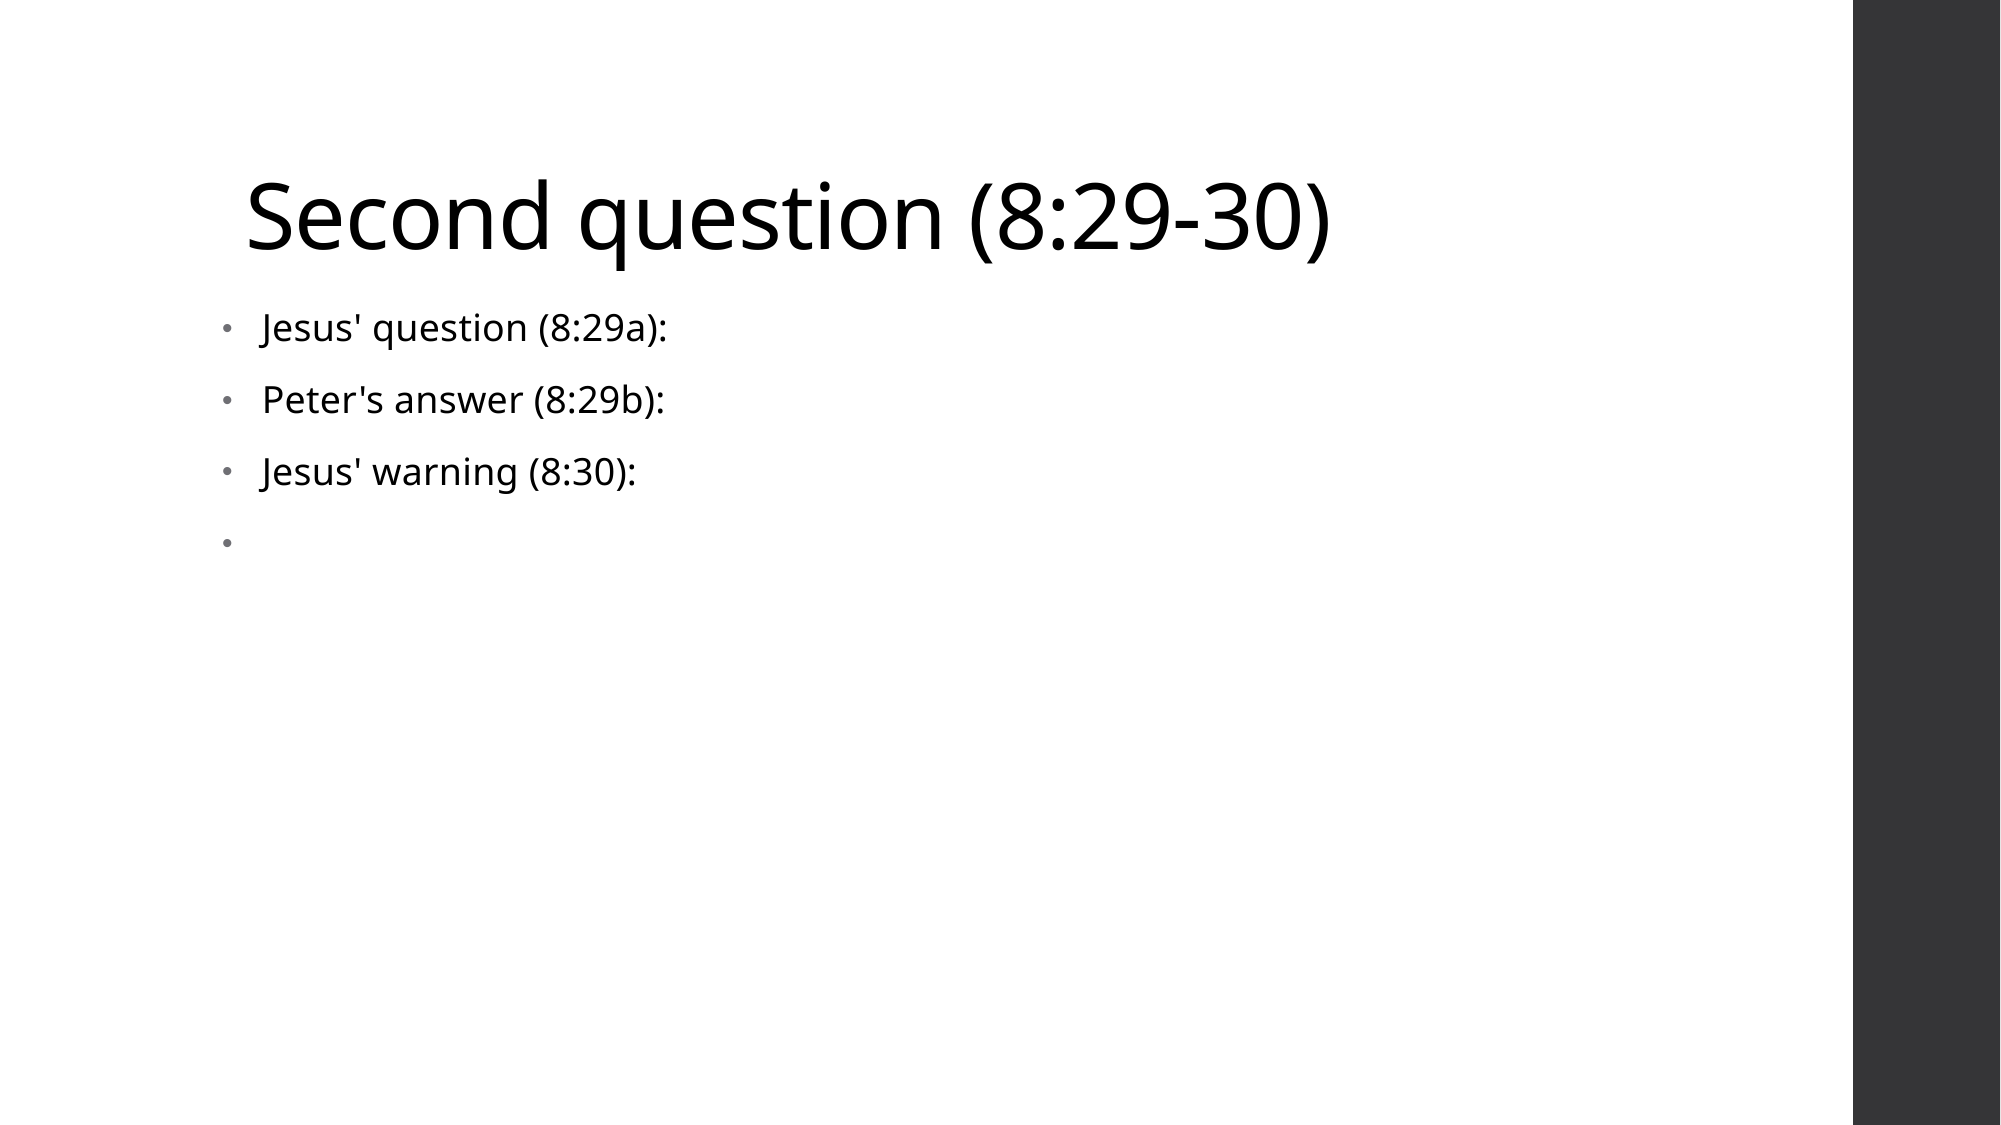

# Second question (8:29-30)
 Jesus' question (8:29a):
 Peter's answer (8:29b):
 Jesus' warning (8:30):